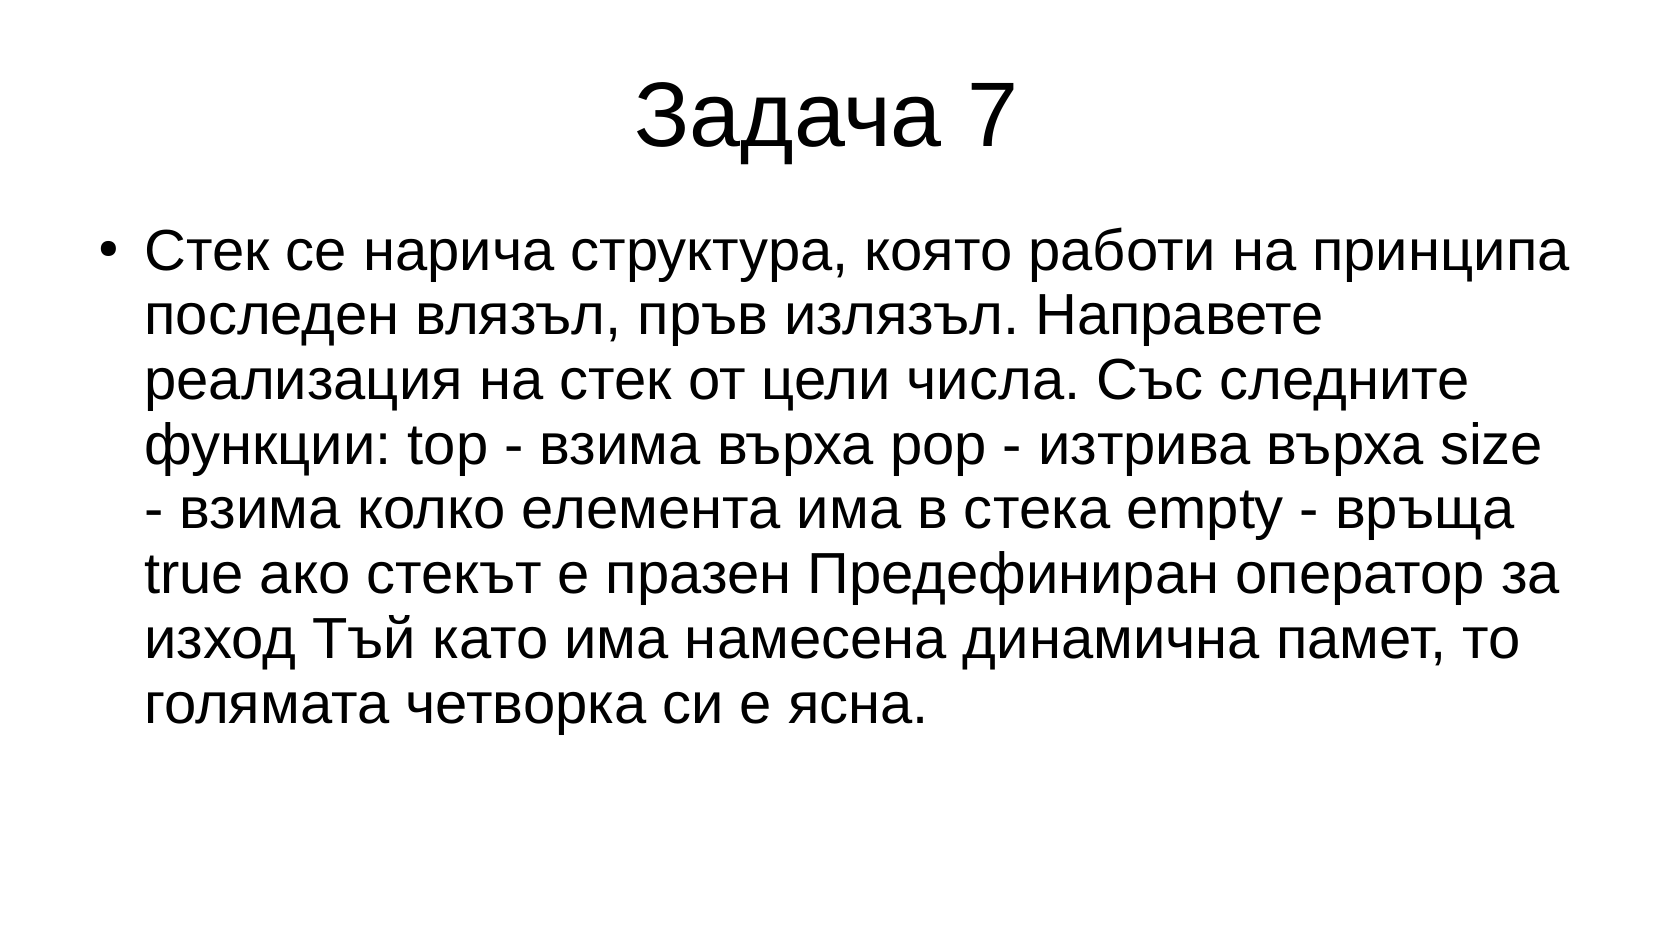

# Задача 7
Стек се нарича структура, която работи на принципа последен влязъл, пръв излязъл. Направете реализация на стек от цели числа. Със следните функции: top - взима върха pop - изтрива върха size - взима колко елемента има в стека empty - връща true ако стекът е празен Предефиниран оператор за изход Тъй като има намесена динамична памет, то голямата четворка си е ясна.